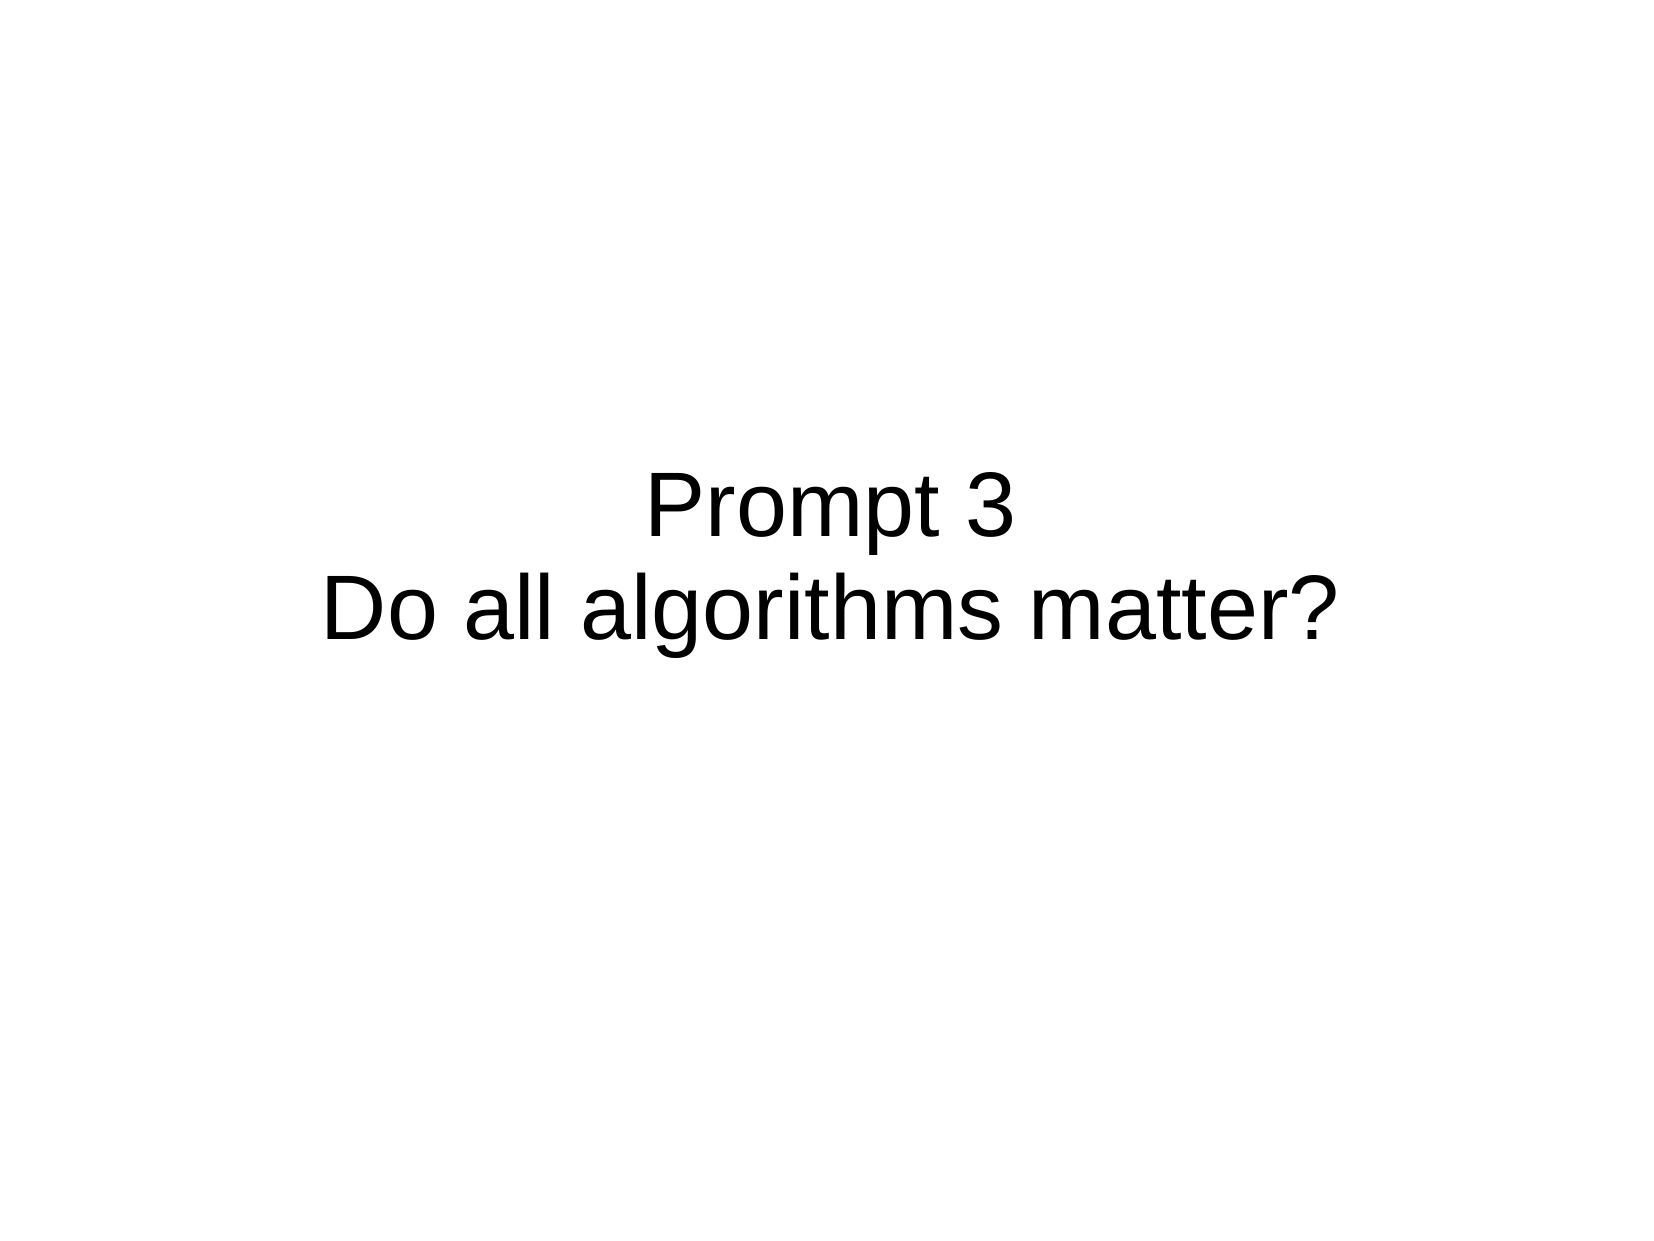

# Prompt 3 Do all algorithms matter?